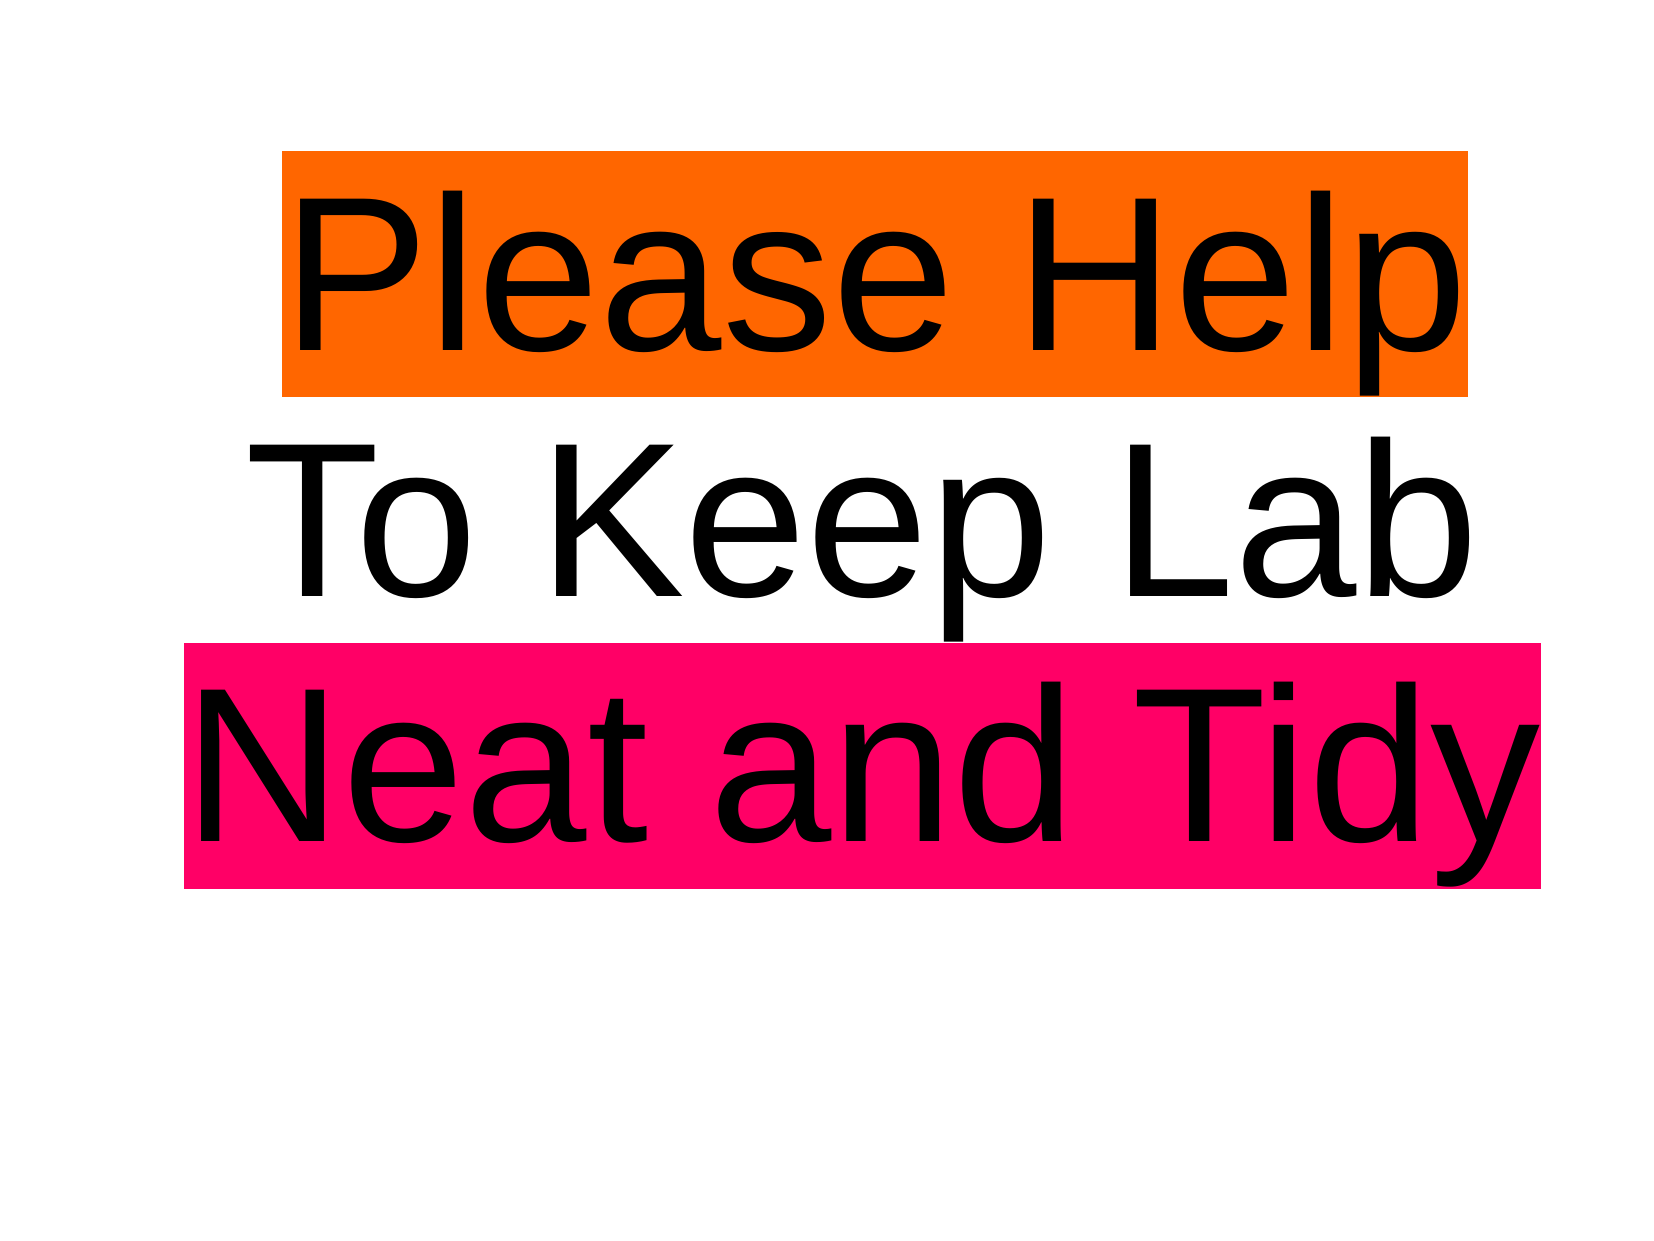

# Please Help To Keep Lab Neat and Tidy